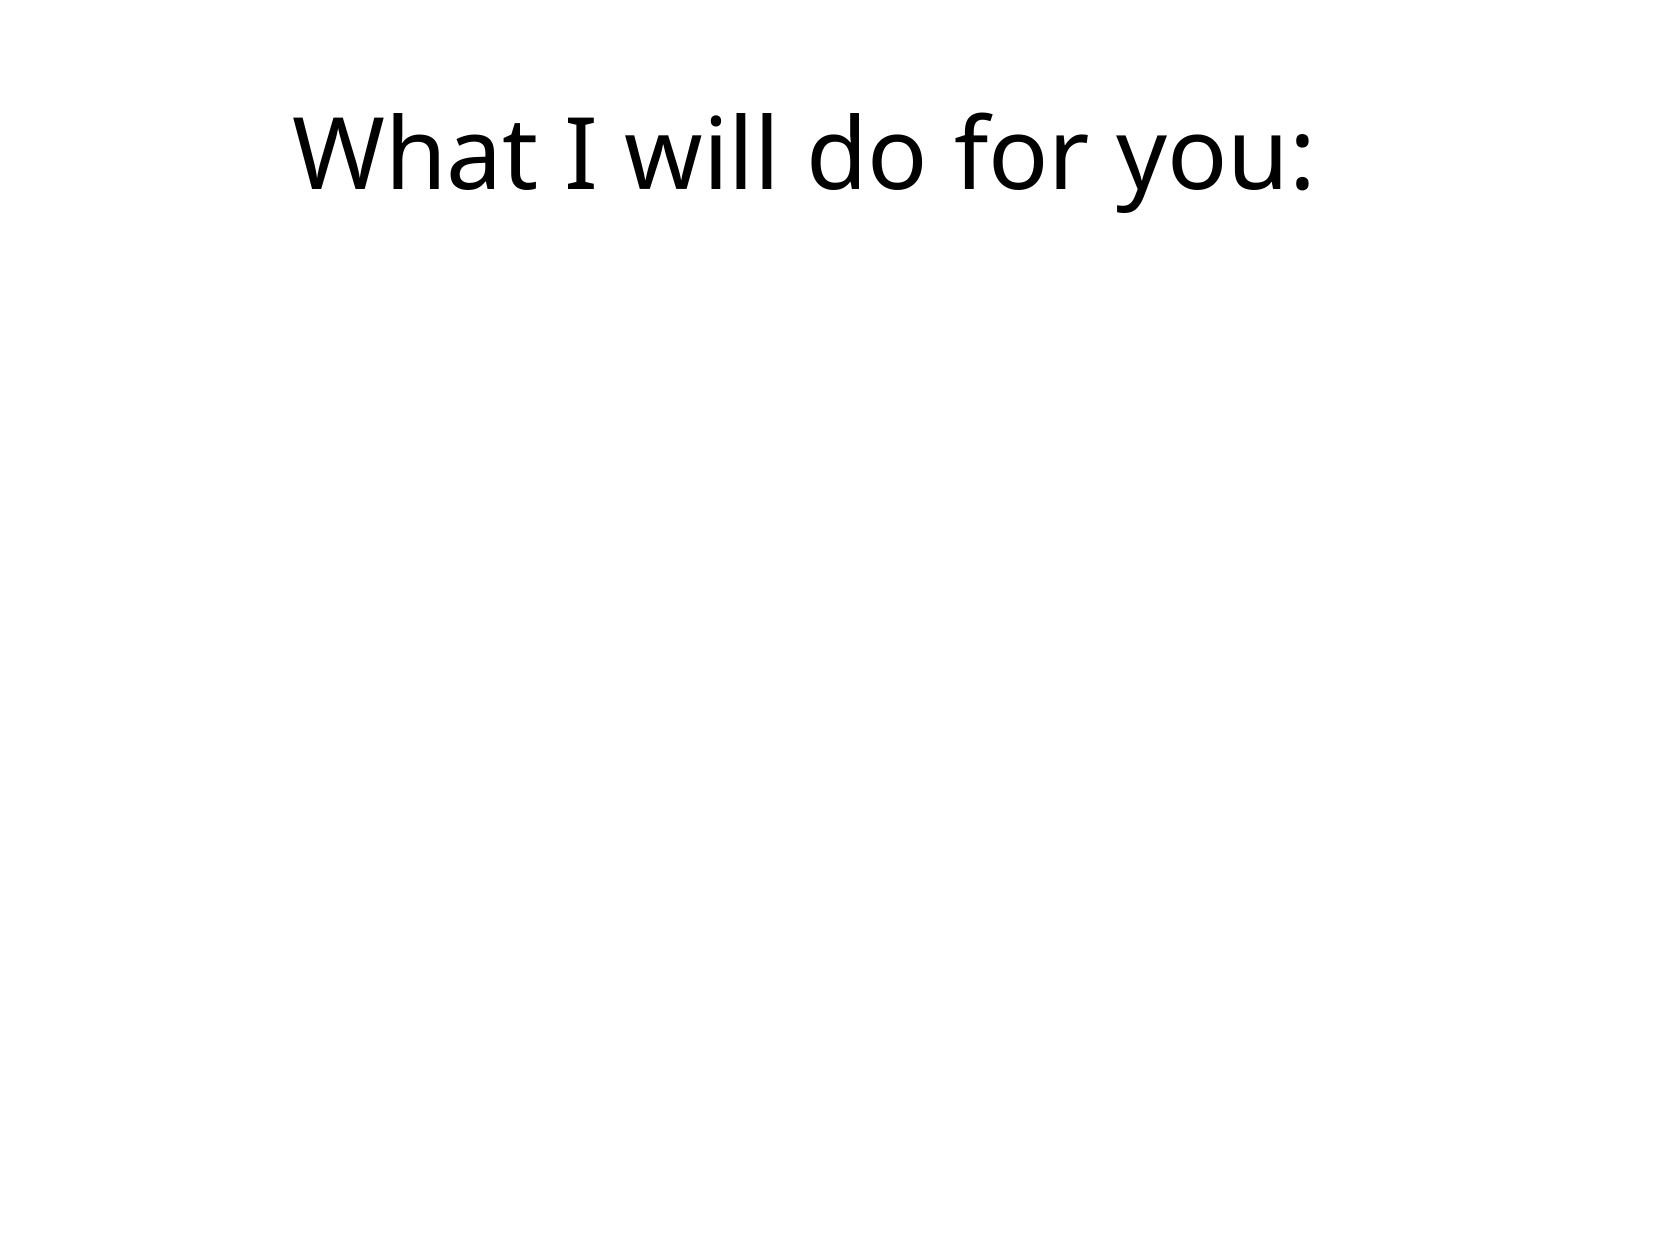

What I will do for you:
2.6.20 to 2.6.24-rc8